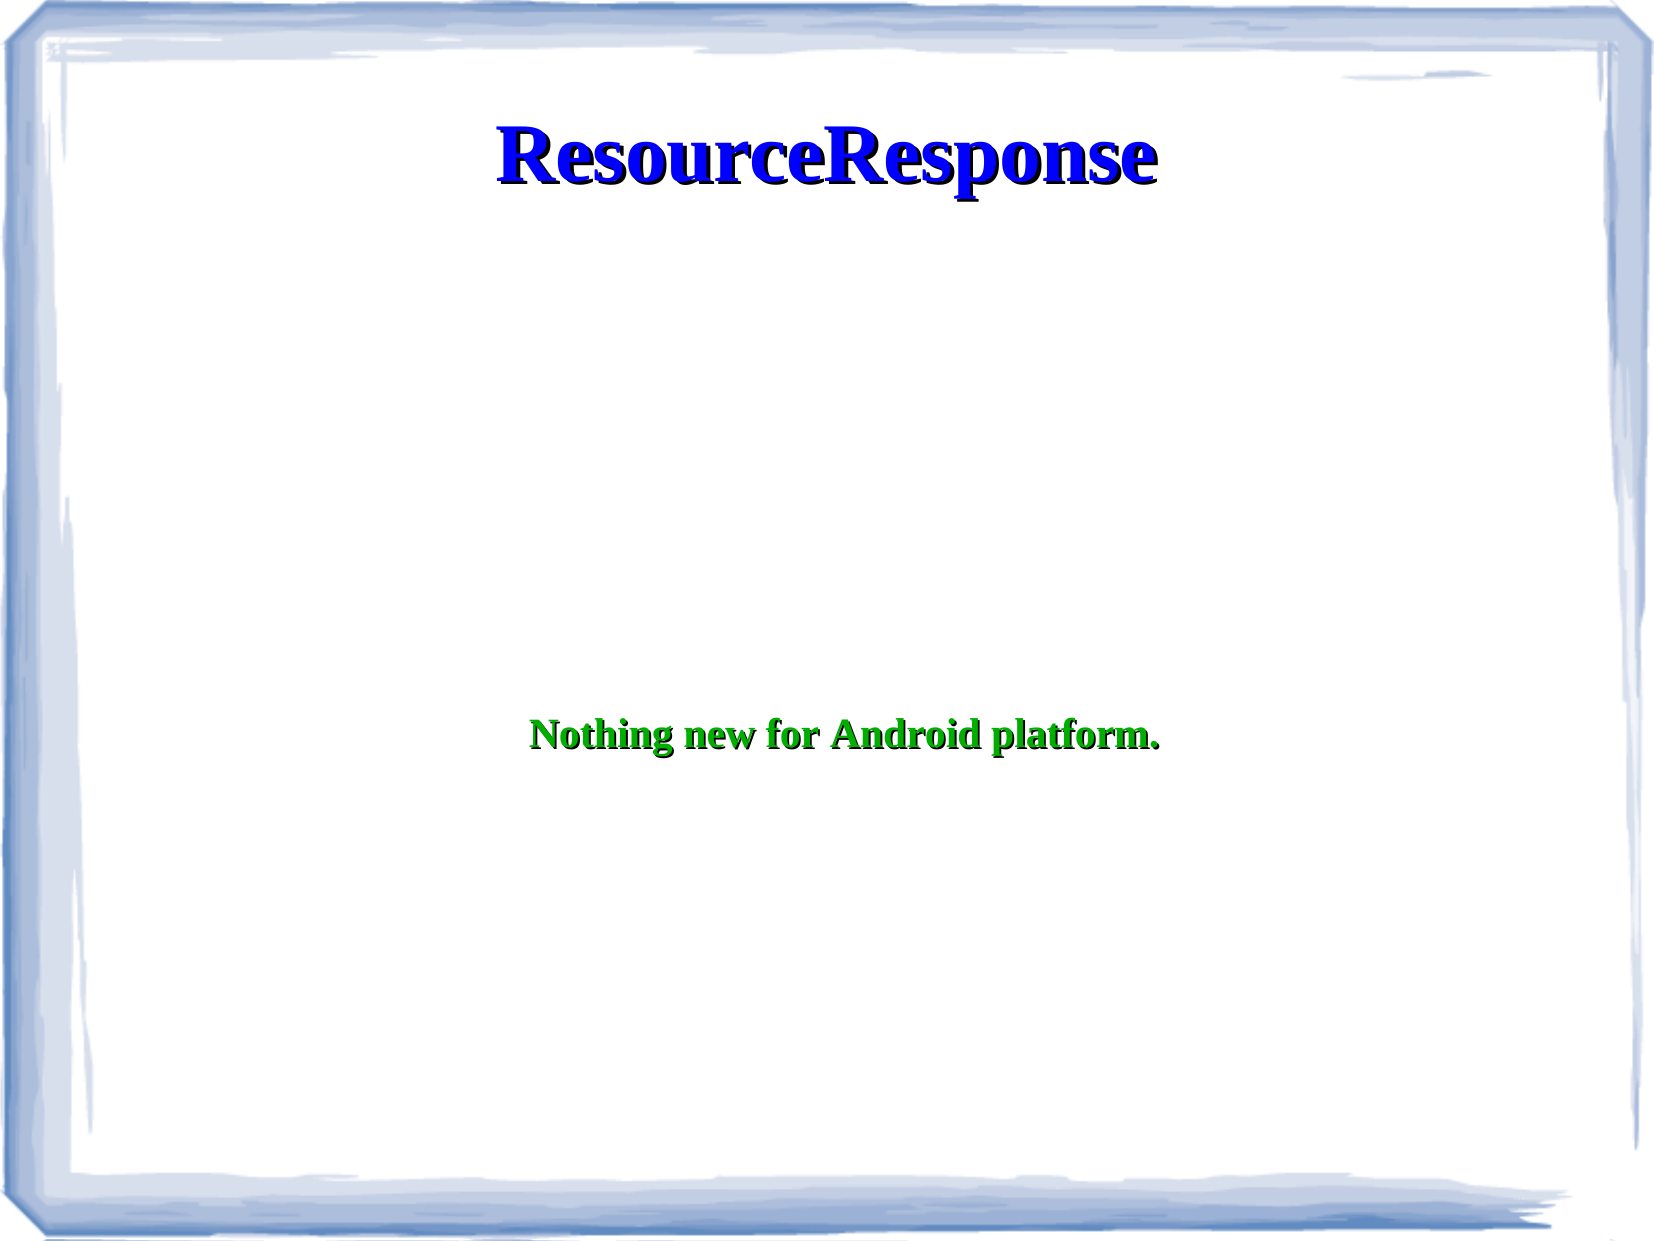

ResourceResponse
# Nothing new for Android platform.